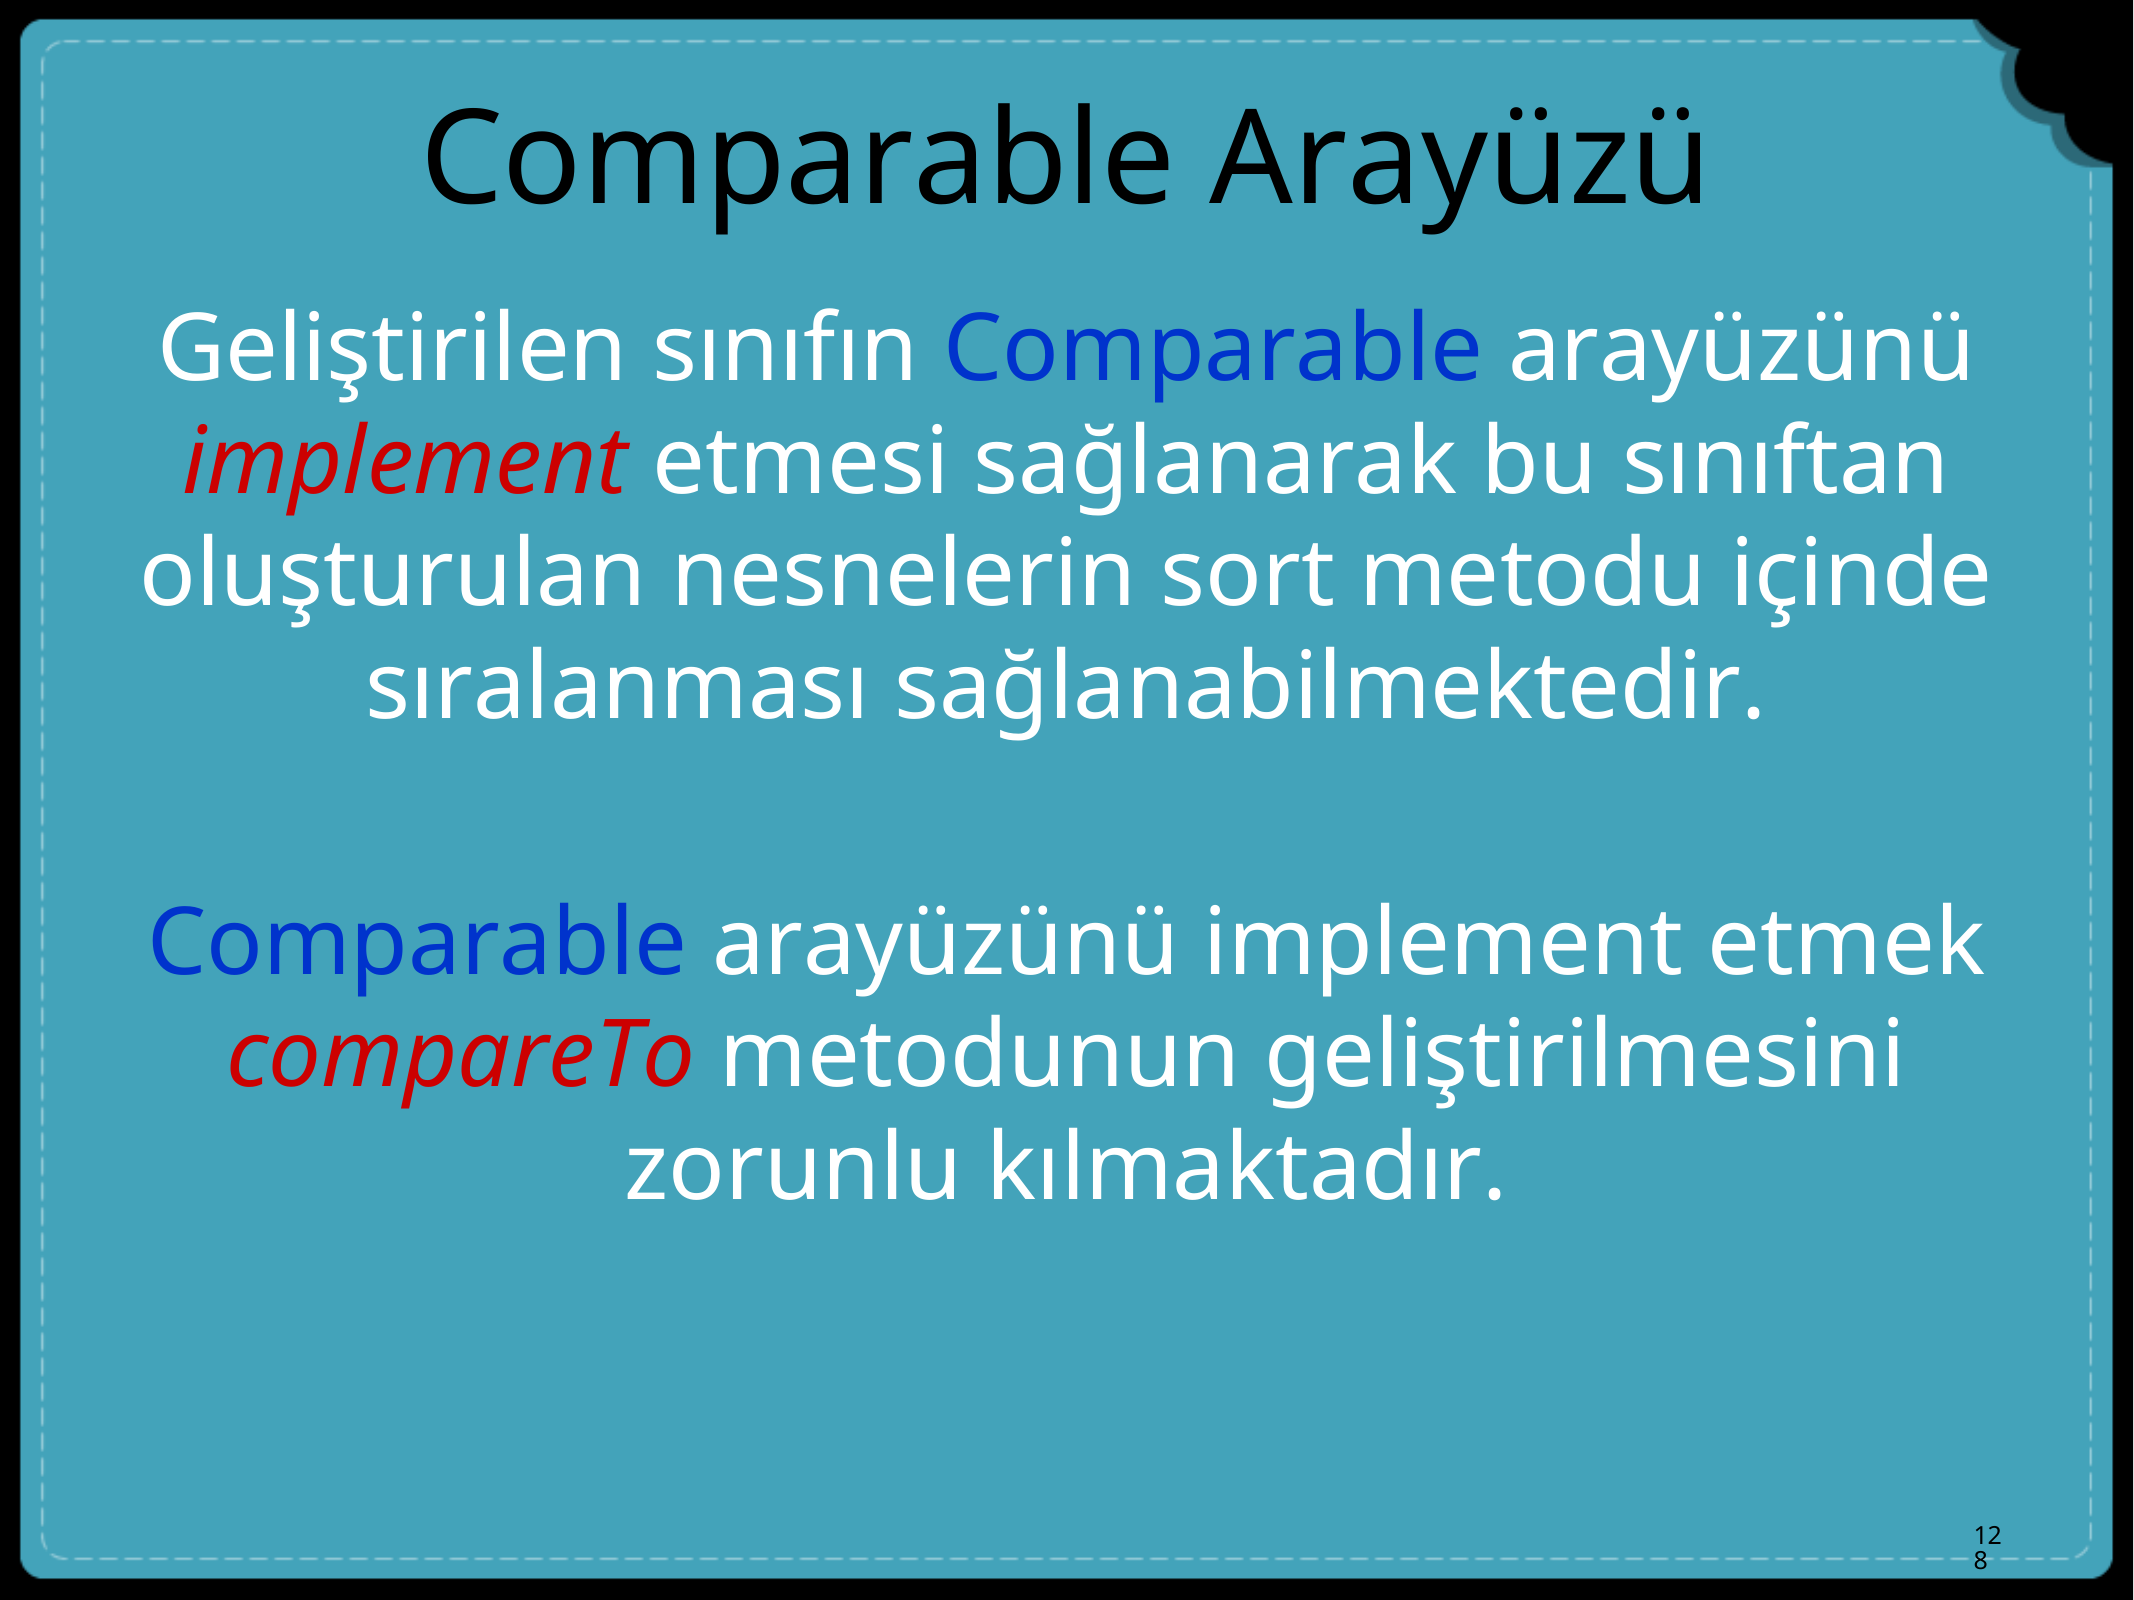

# Comparable Arayüzü
Geliştirilen sınıfın Comparable arayüzünü implement etmesi sağlanarak bu sınıftan oluşturulan nesnelerin sort metodu içinde sıralanması sağlanabilmektedir.
Comparable arayüzünü implement etmek compareTo metodunun geliştirilmesini zorunlu kılmaktadır.
128